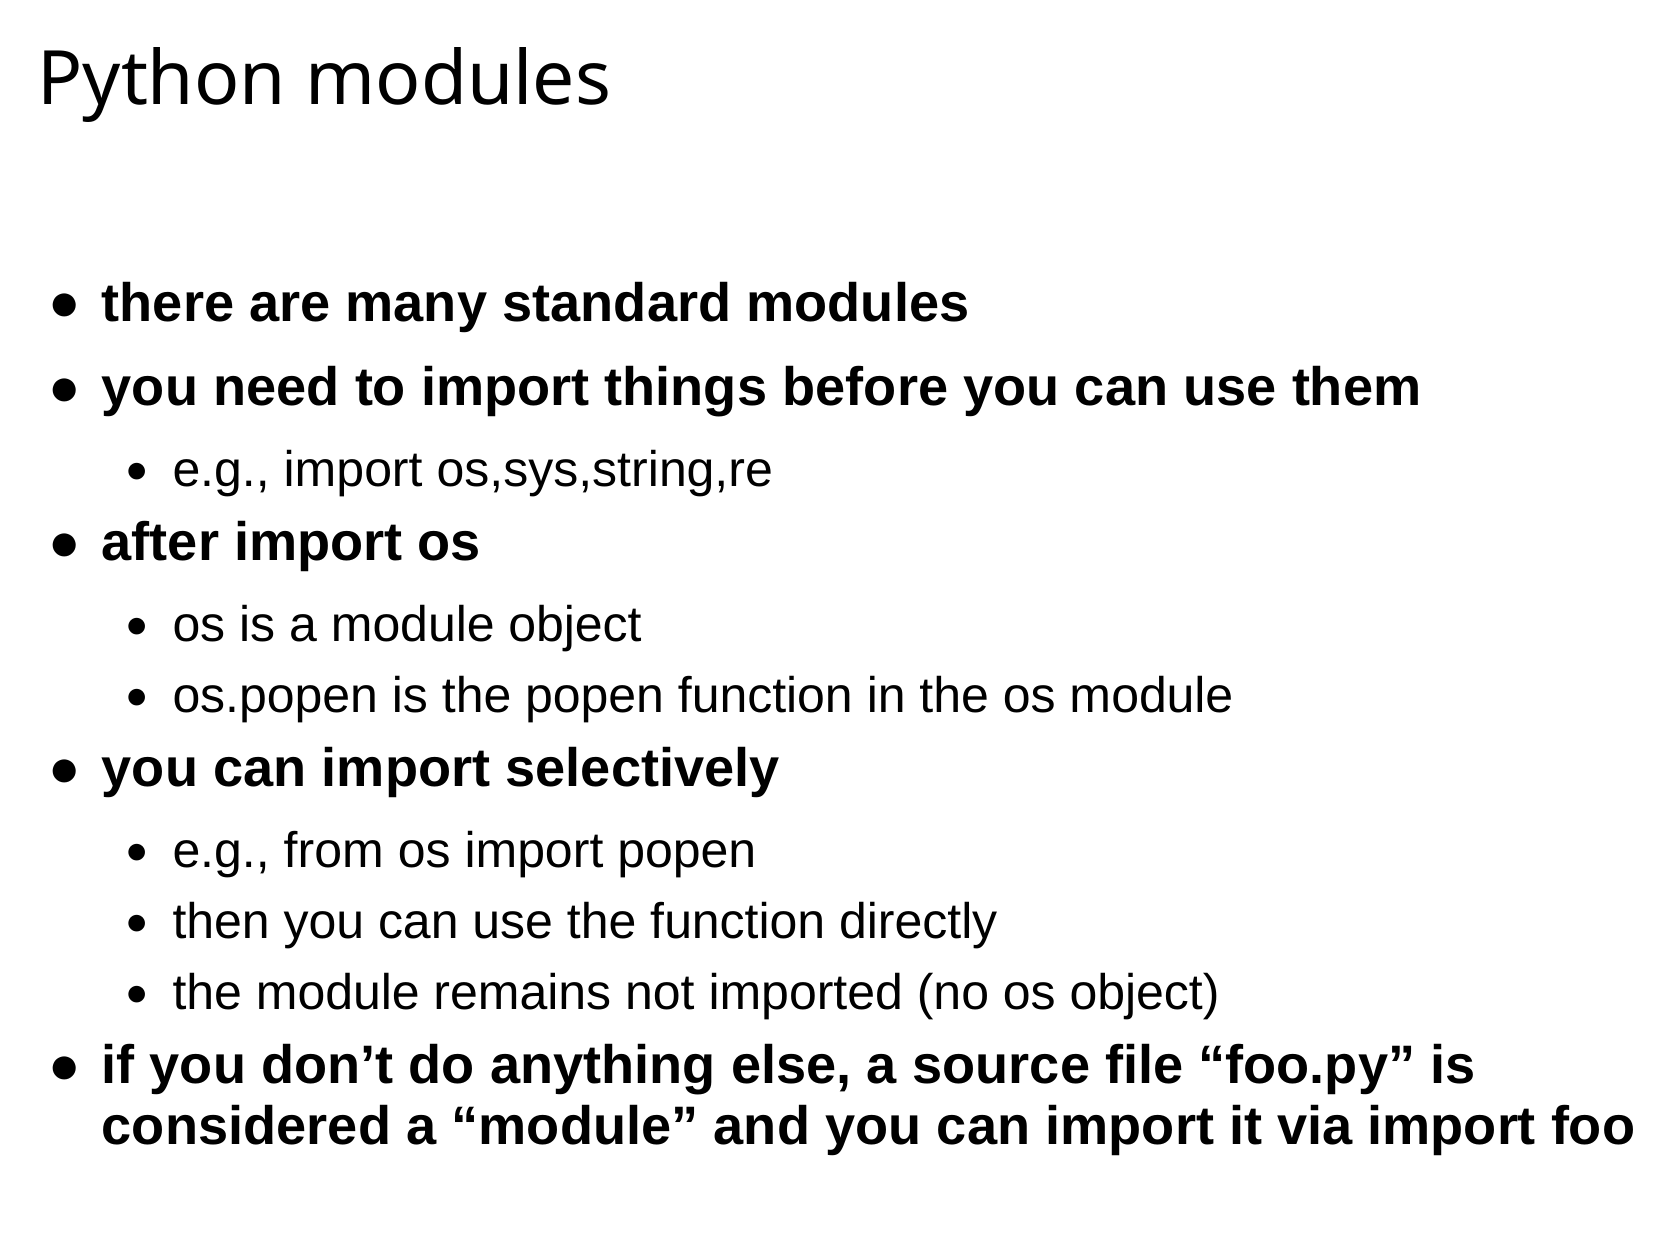

# Python modules
there are many standard modules
you need to import things before you can use them
e.g., import os,sys,string,re
after import os
os is a module object
os.popen is the popen function in the os module
you can import selectively
e.g., from os import popen
then you can use the function directly
the module remains not imported (no os object)
if you don’t do anything else, a source file “foo.py” is considered a “module” and you can import it via import foo